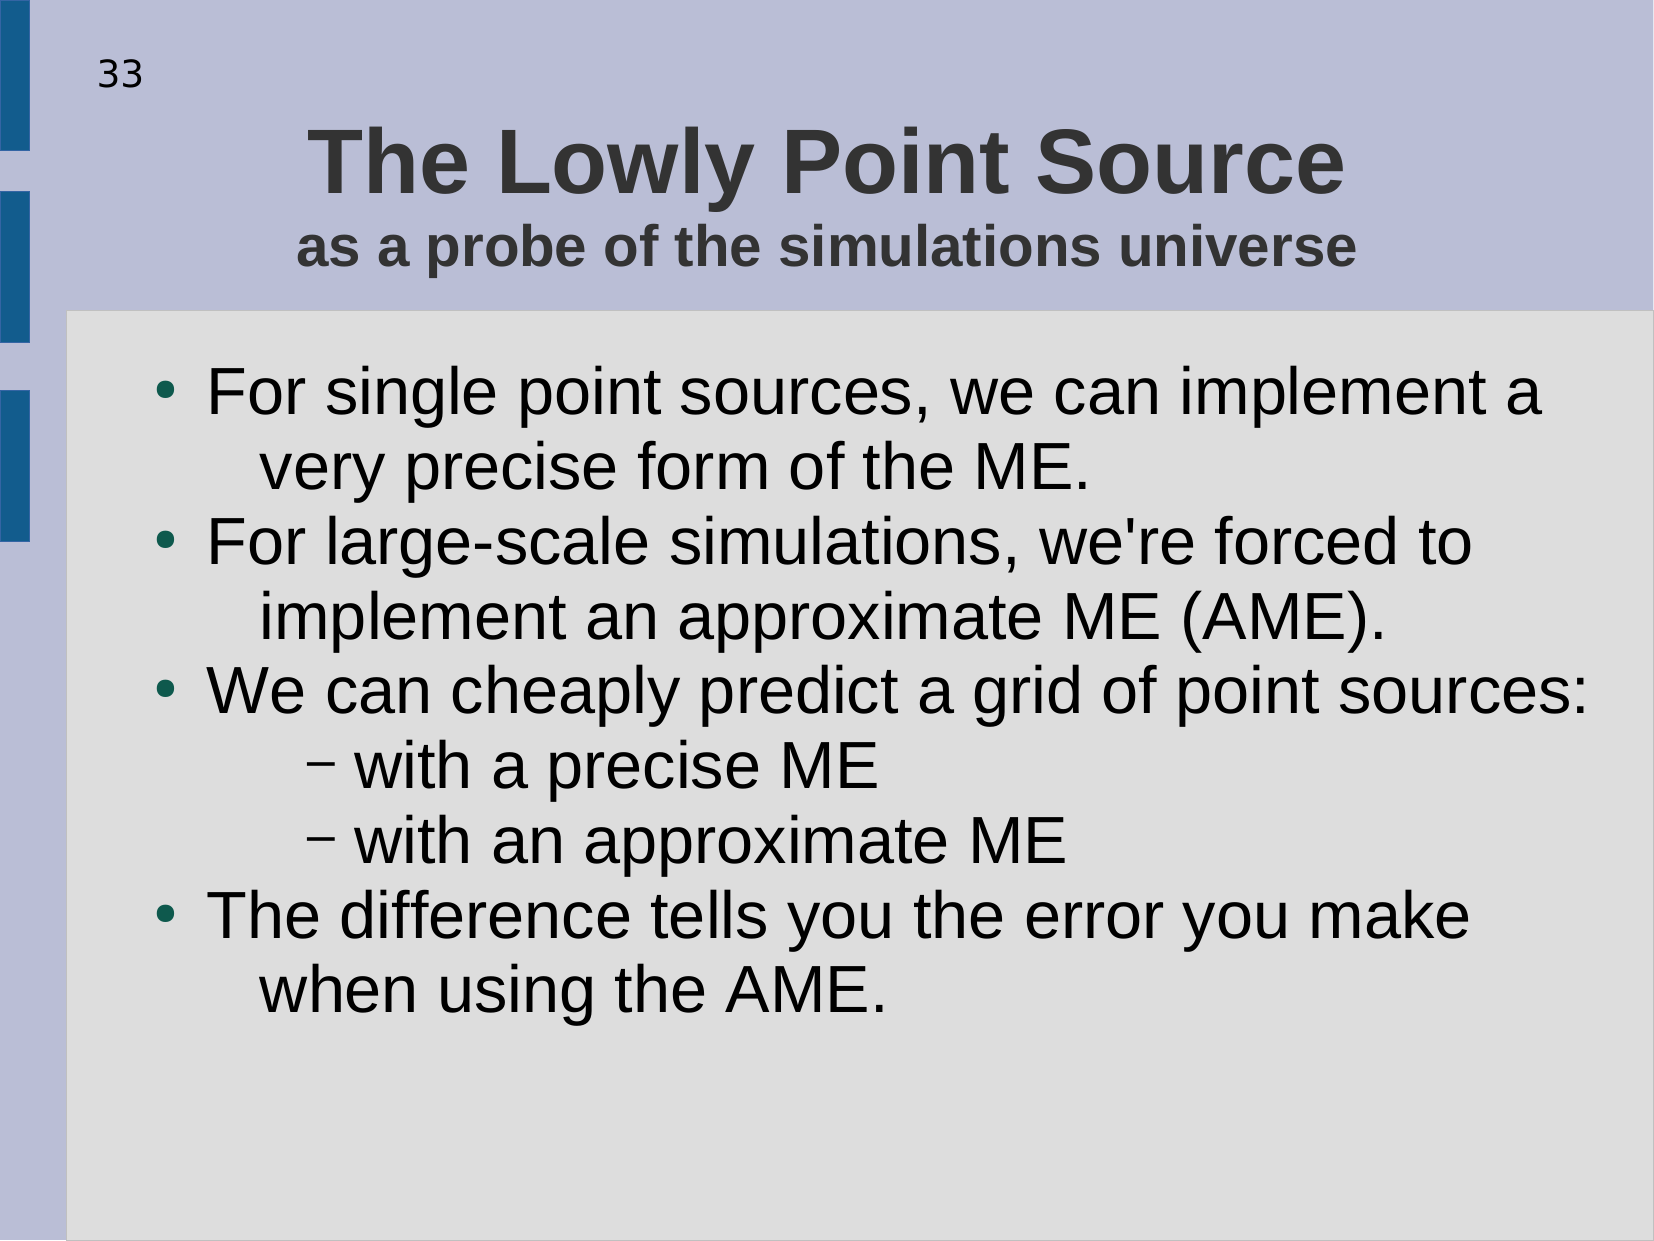

# The Lowly Point Source as a probe of the simulations universe
For single point sources, we can implement a very precise form of the ME.
For large-scale simulations, we're forced to implement an approximate ME (AME).
We can cheaply predict a grid of point sources:
with a precise ME
with an approximate ME
The difference tells you the error you make when using the AME.